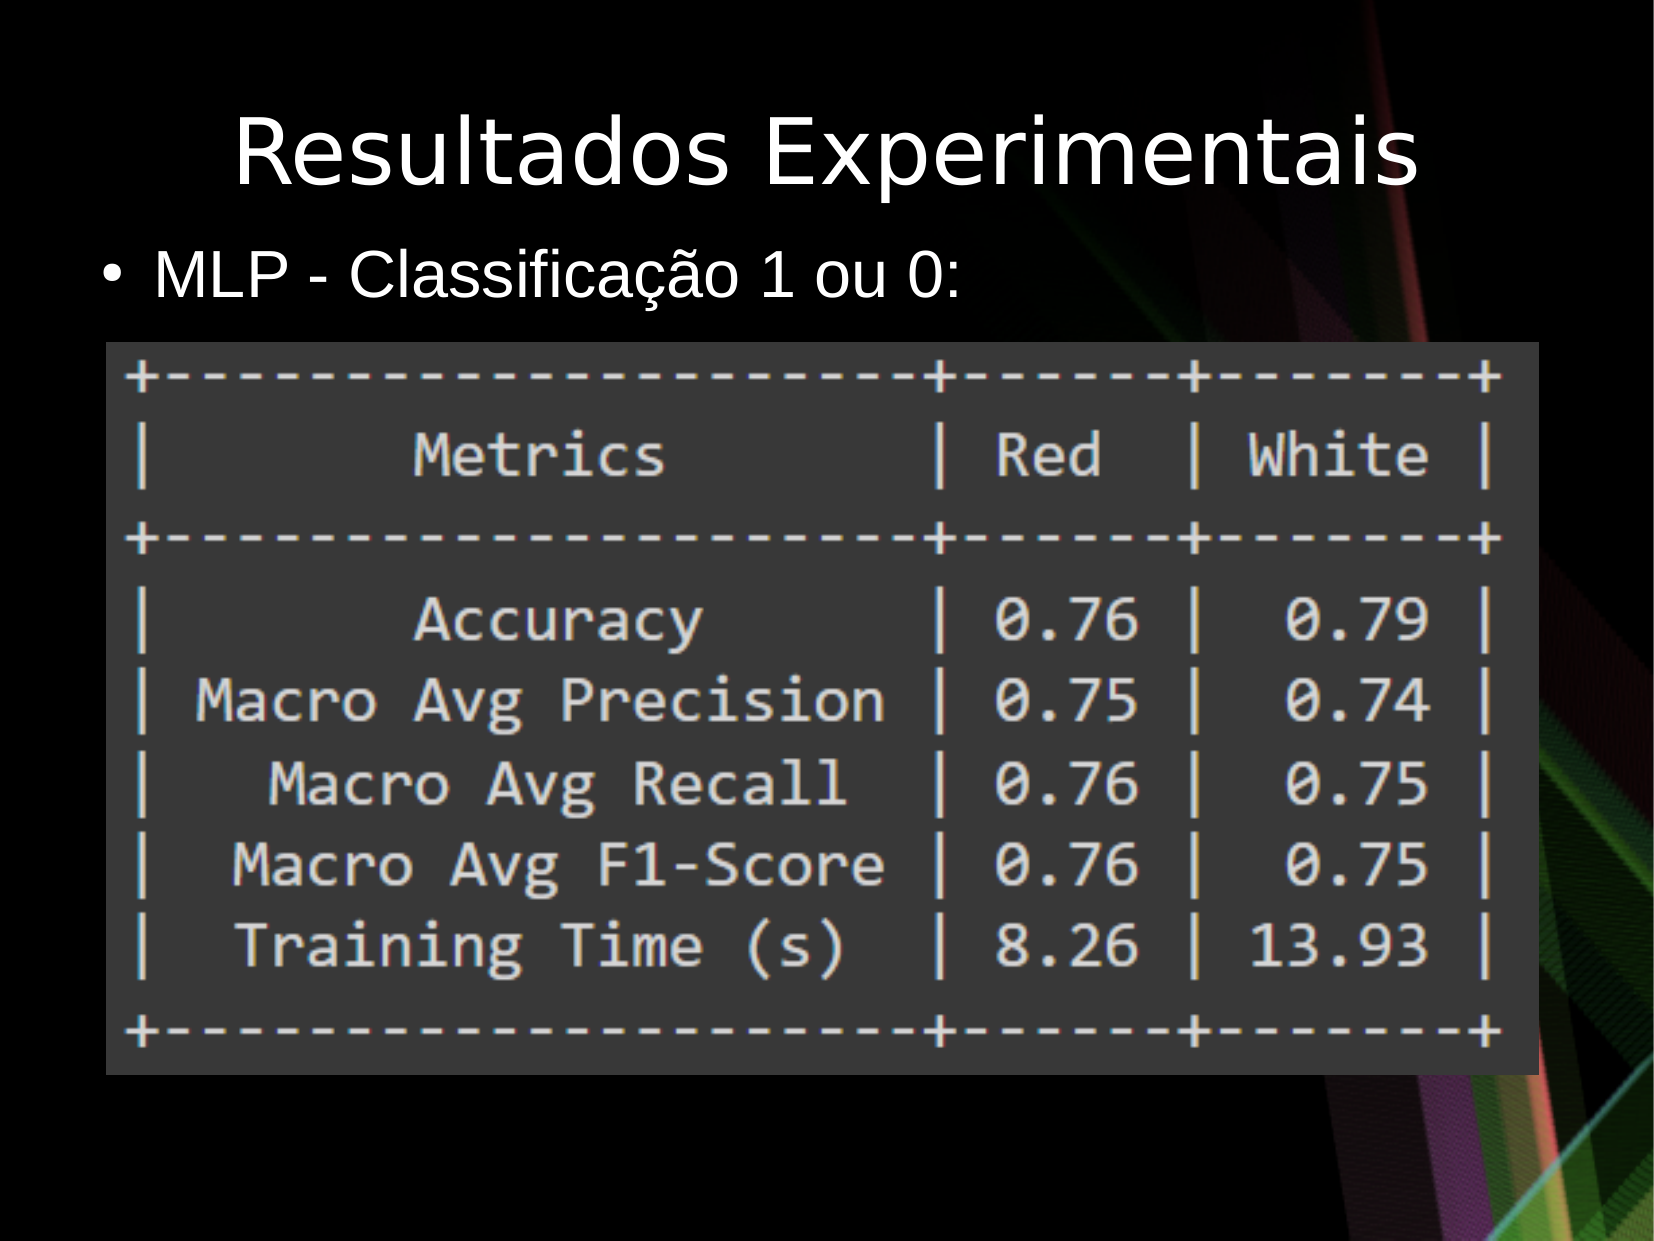

# Resultados Experimentais
MLP - Classificação 1 ou 0: